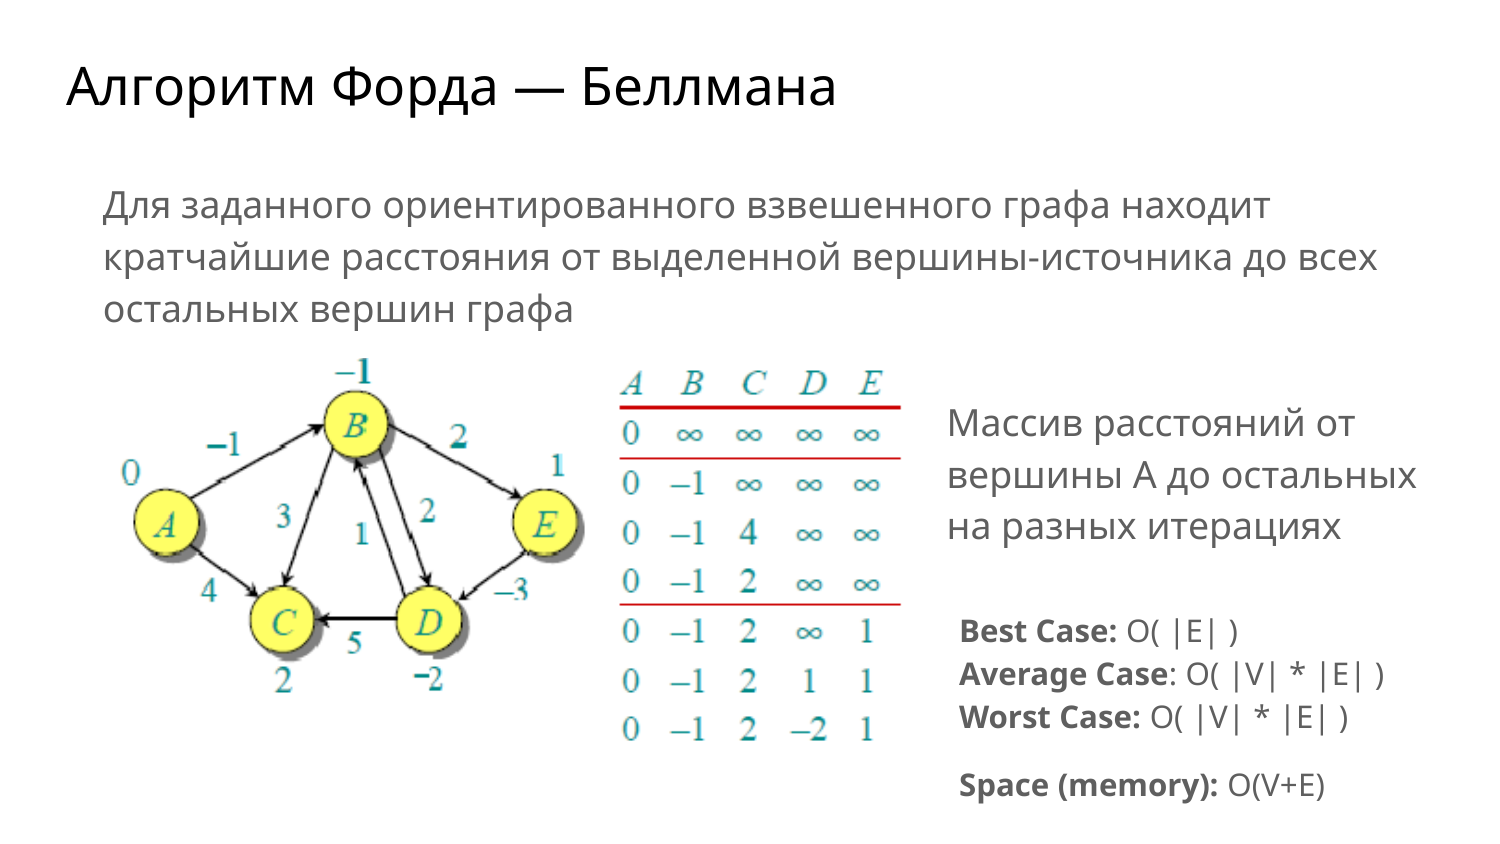

# Алгоритм Форда — Беллмана
Для заданного ориентированного взвешенного графа находит кратчайшие расстояния от выделенной вершины-источника до всех остальных вершин графа
Массив расстояний от вершины А до остальных
на разных итерациях
Best Case: O( |E| )
Average Case: O( |V| * |E| )
Worst Case: O( |V| * |E| )
Space (memory): O(V+E)